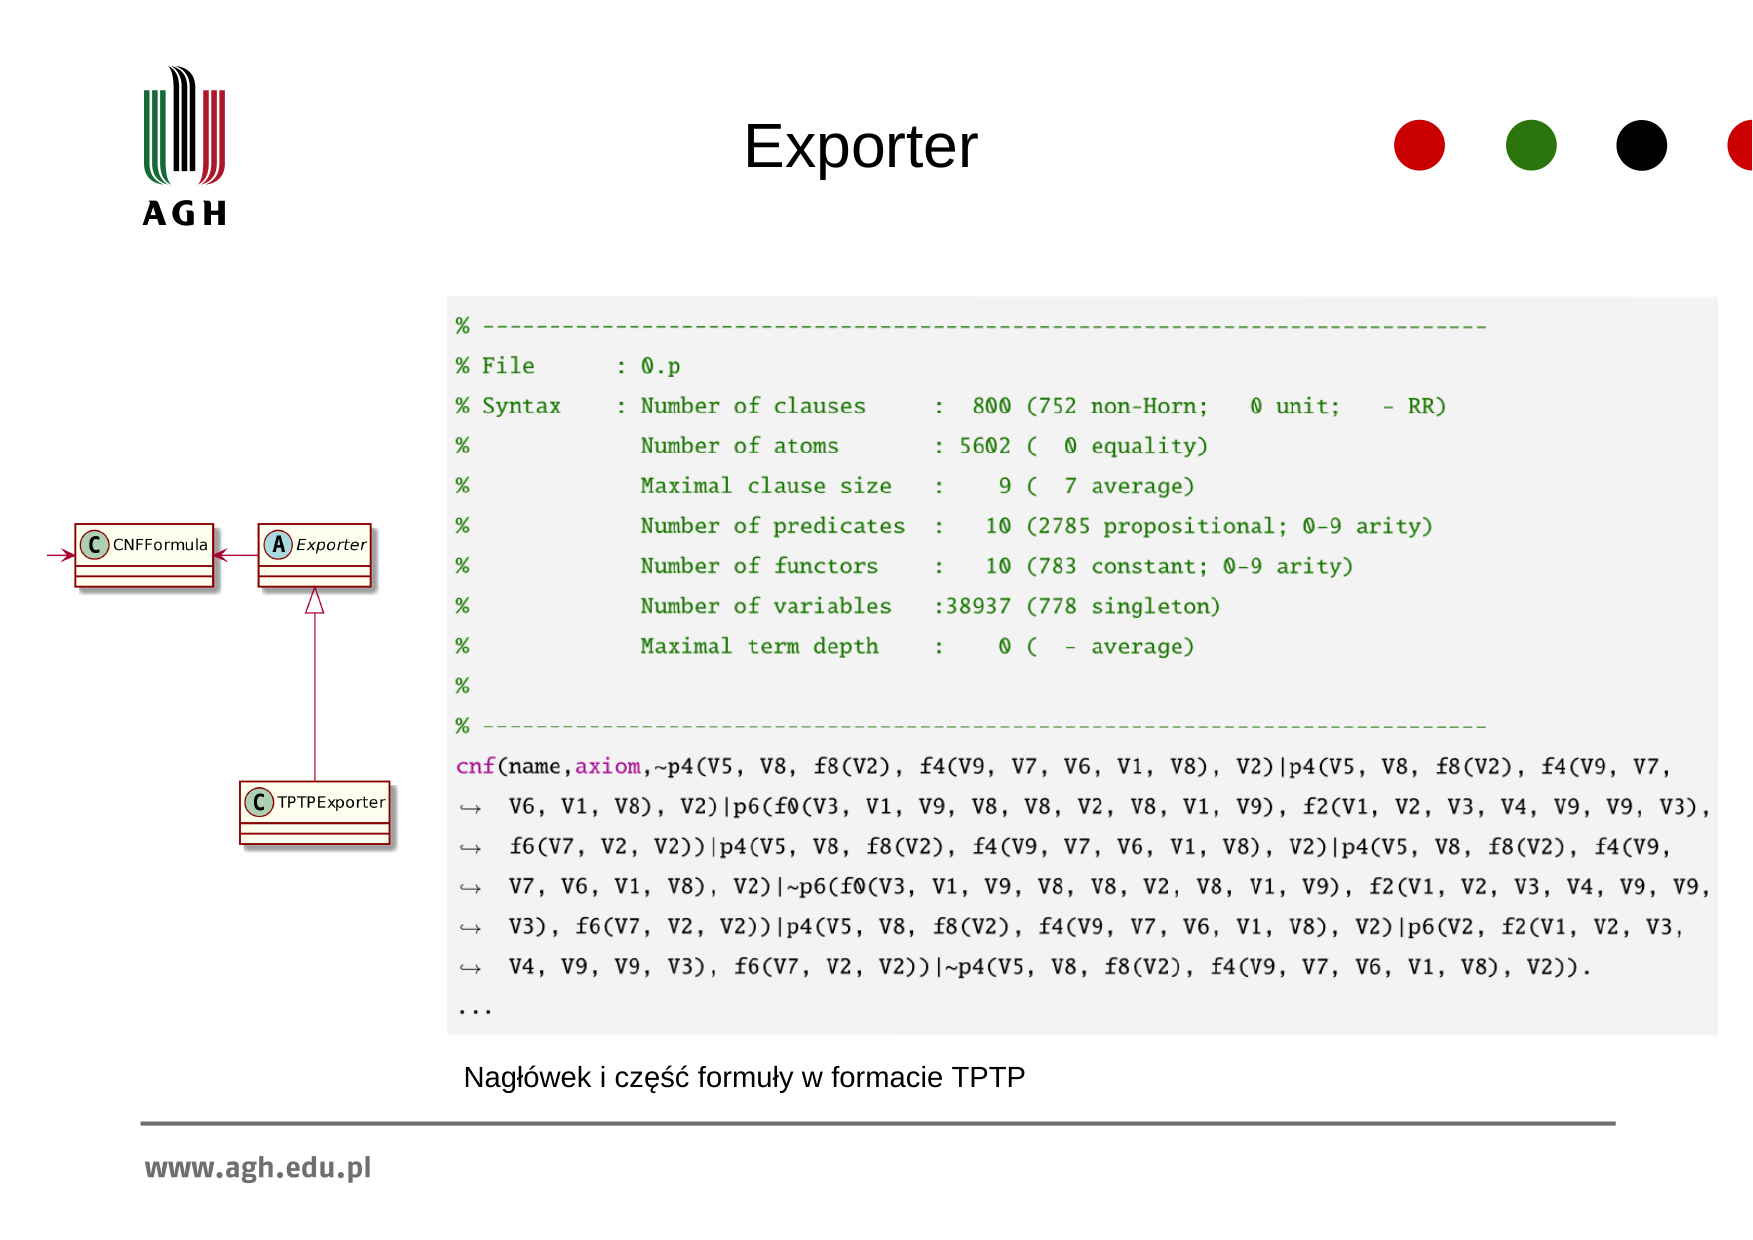

# Exporter
Nagłówek i część formuły w formacie TPTP